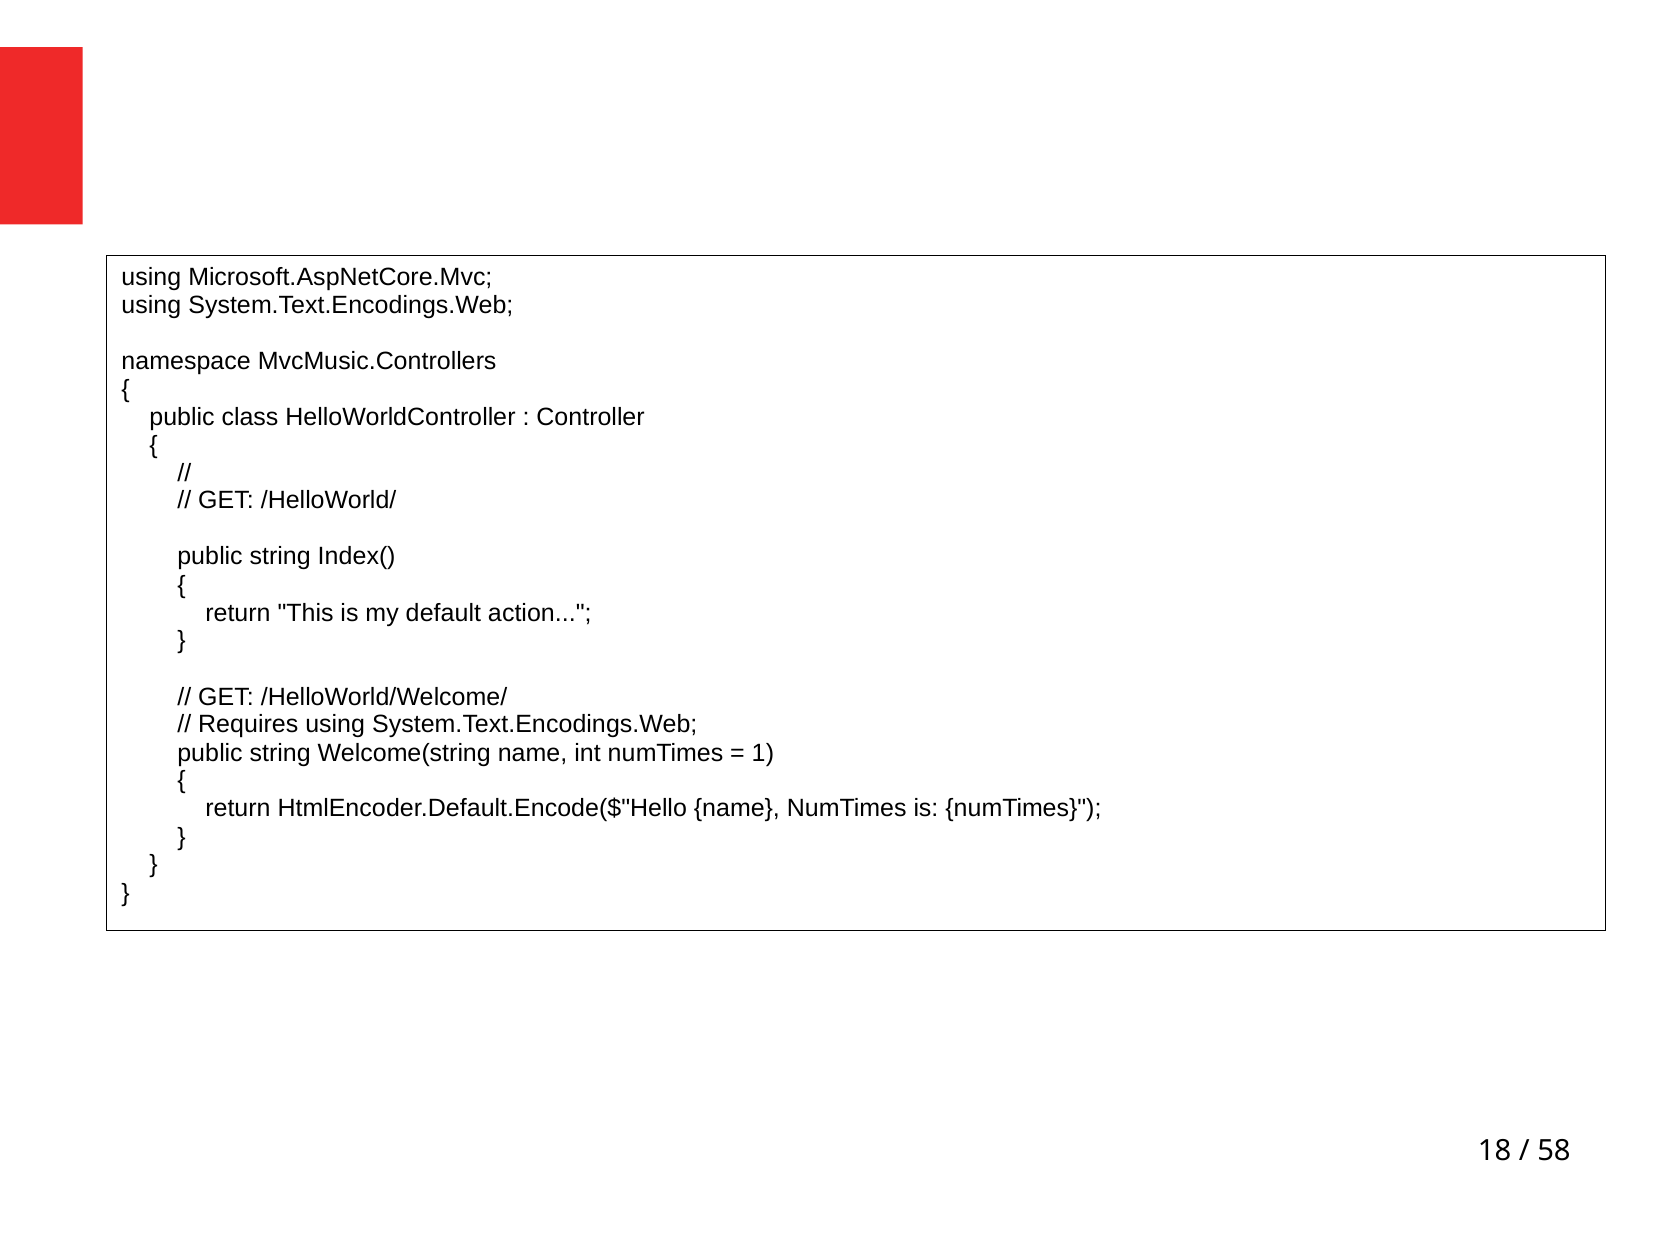

using Microsoft.AspNetCore.Mvc;
using System.Text.Encodings.Web;
namespace MvcMusic.Controllers
{
 public class HelloWorldController : Controller
 {
 //
 // GET: /HelloWorld/
 public string Index()
 {
 return "This is my default action...";
 }
 // GET: /HelloWorld/Welcome/
 // Requires using System.Text.Encodings.Web;
 public string Welcome(string name, int numTimes = 1)
 {
 return HtmlEncoder.Default.Encode($"Hello {name}, NumTimes is: {numTimes}");
 }
 }
}
18